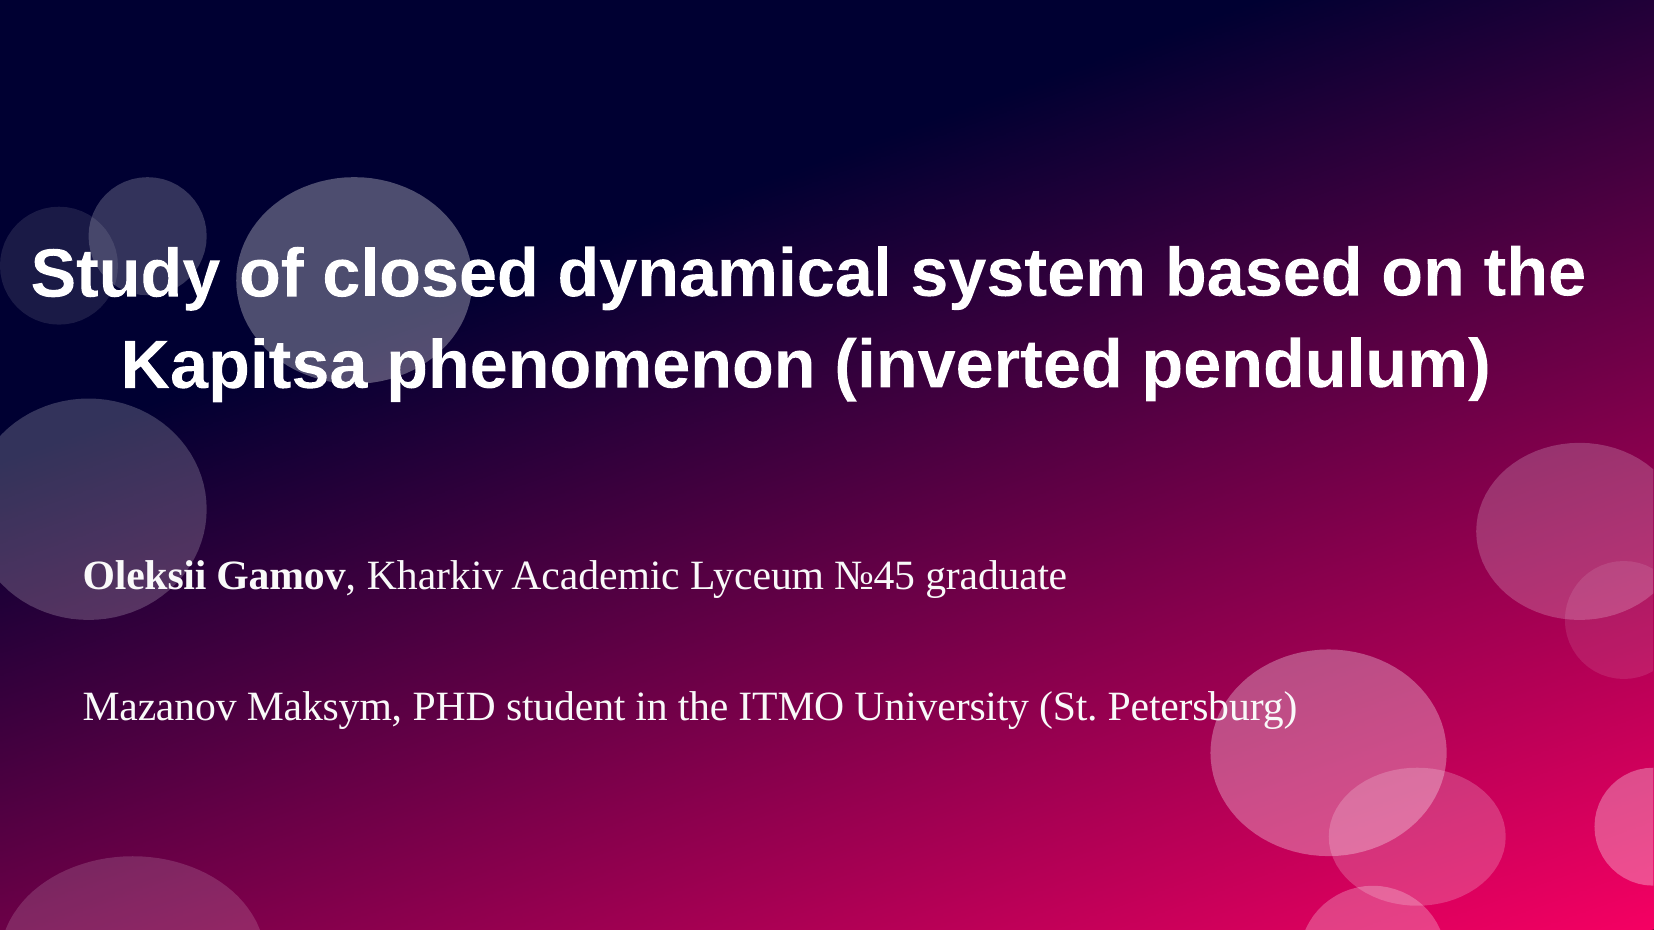

Study of closed dynamical system based on the Kapitsa phenomenon (inverted pendulum)
Oleksii Gamov, Kharkiv Academic Lyceum №45 graduate
Mazanov Maksym, PHD student in the ITMO University (St. Petersburg)